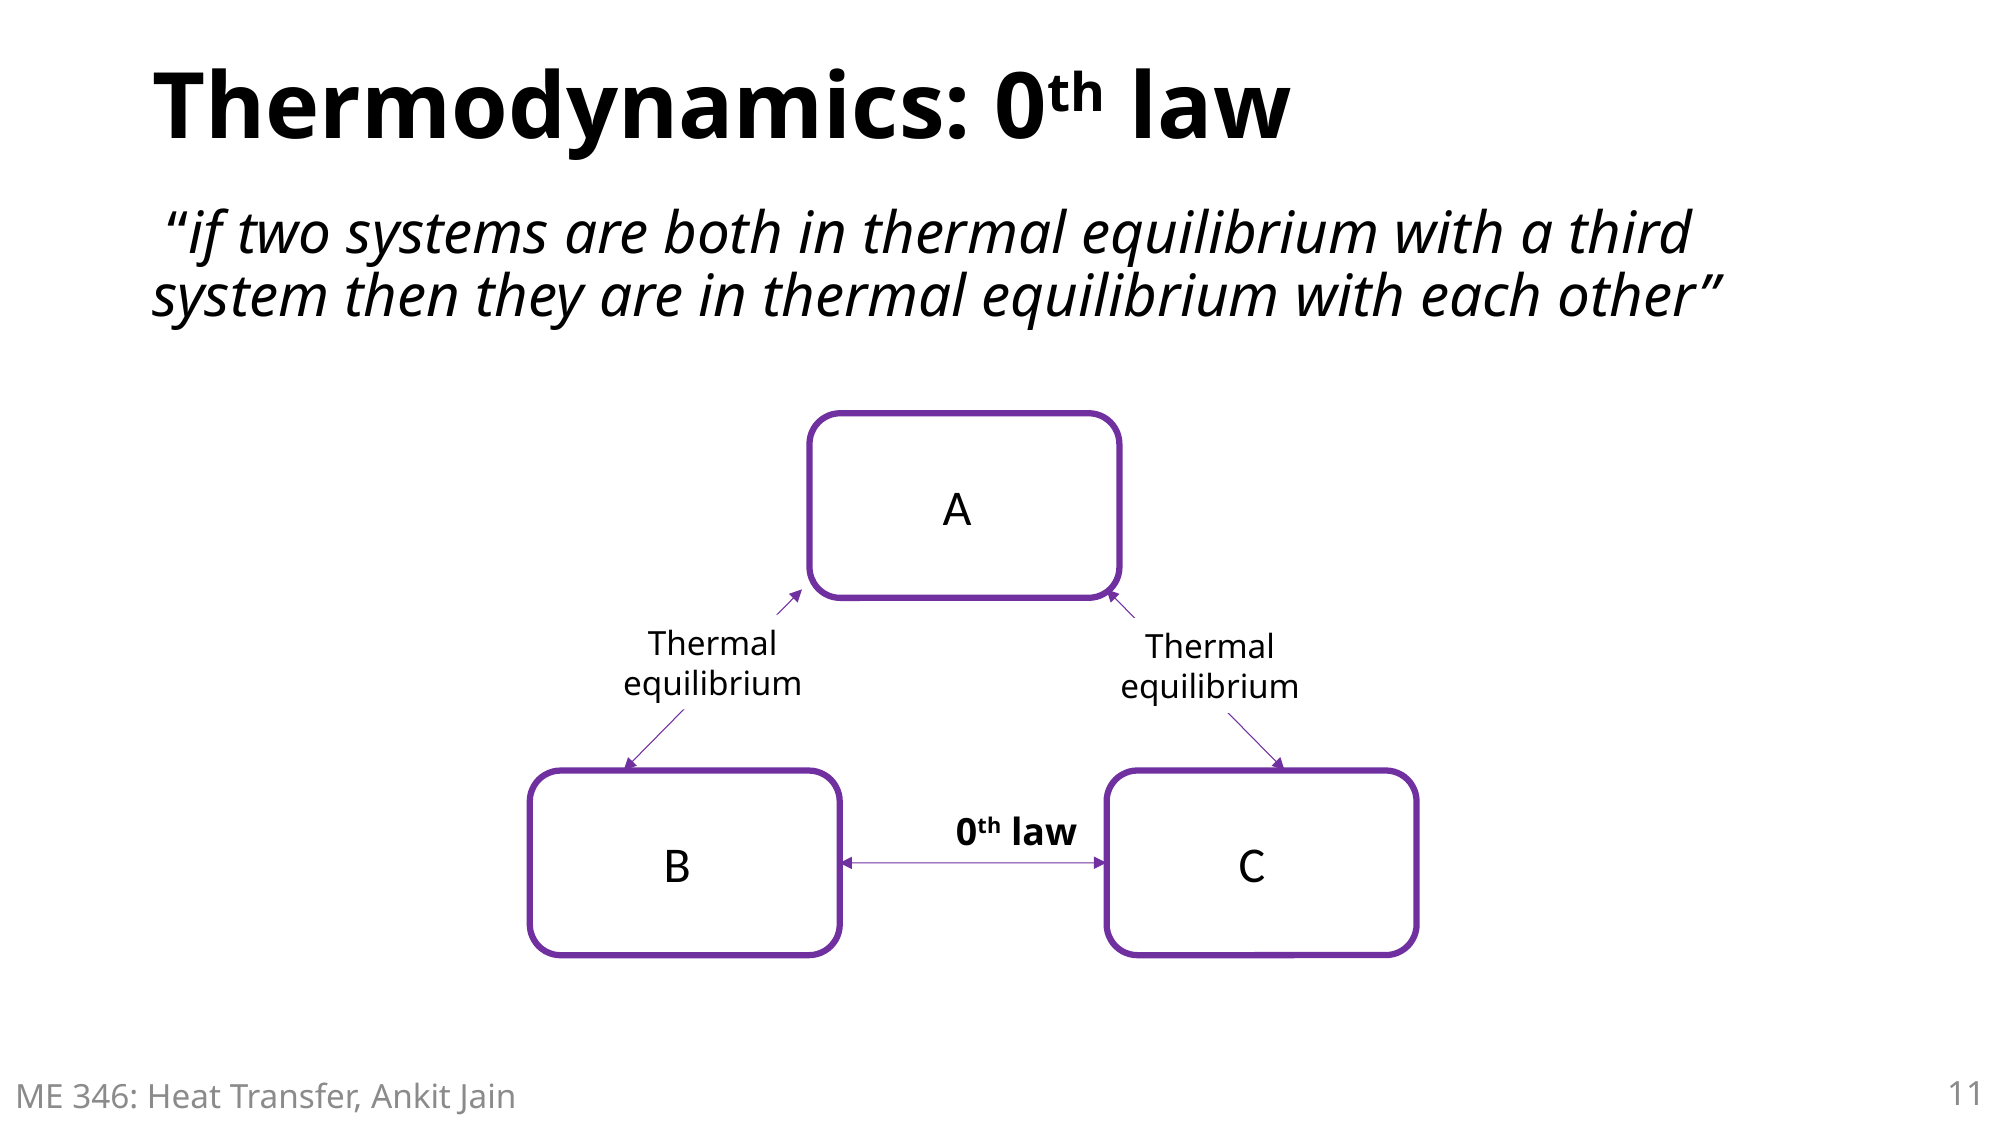

# Thermodynamics: 0th law
 “if two systems are both in thermal equilibrium with a third system then they are in thermal equilibrium with each other”
A
Thermal
equilibrium
Thermal
equilibrium
C
B
0th law
ME 346: Heat Transfer, Ankit Jain
11